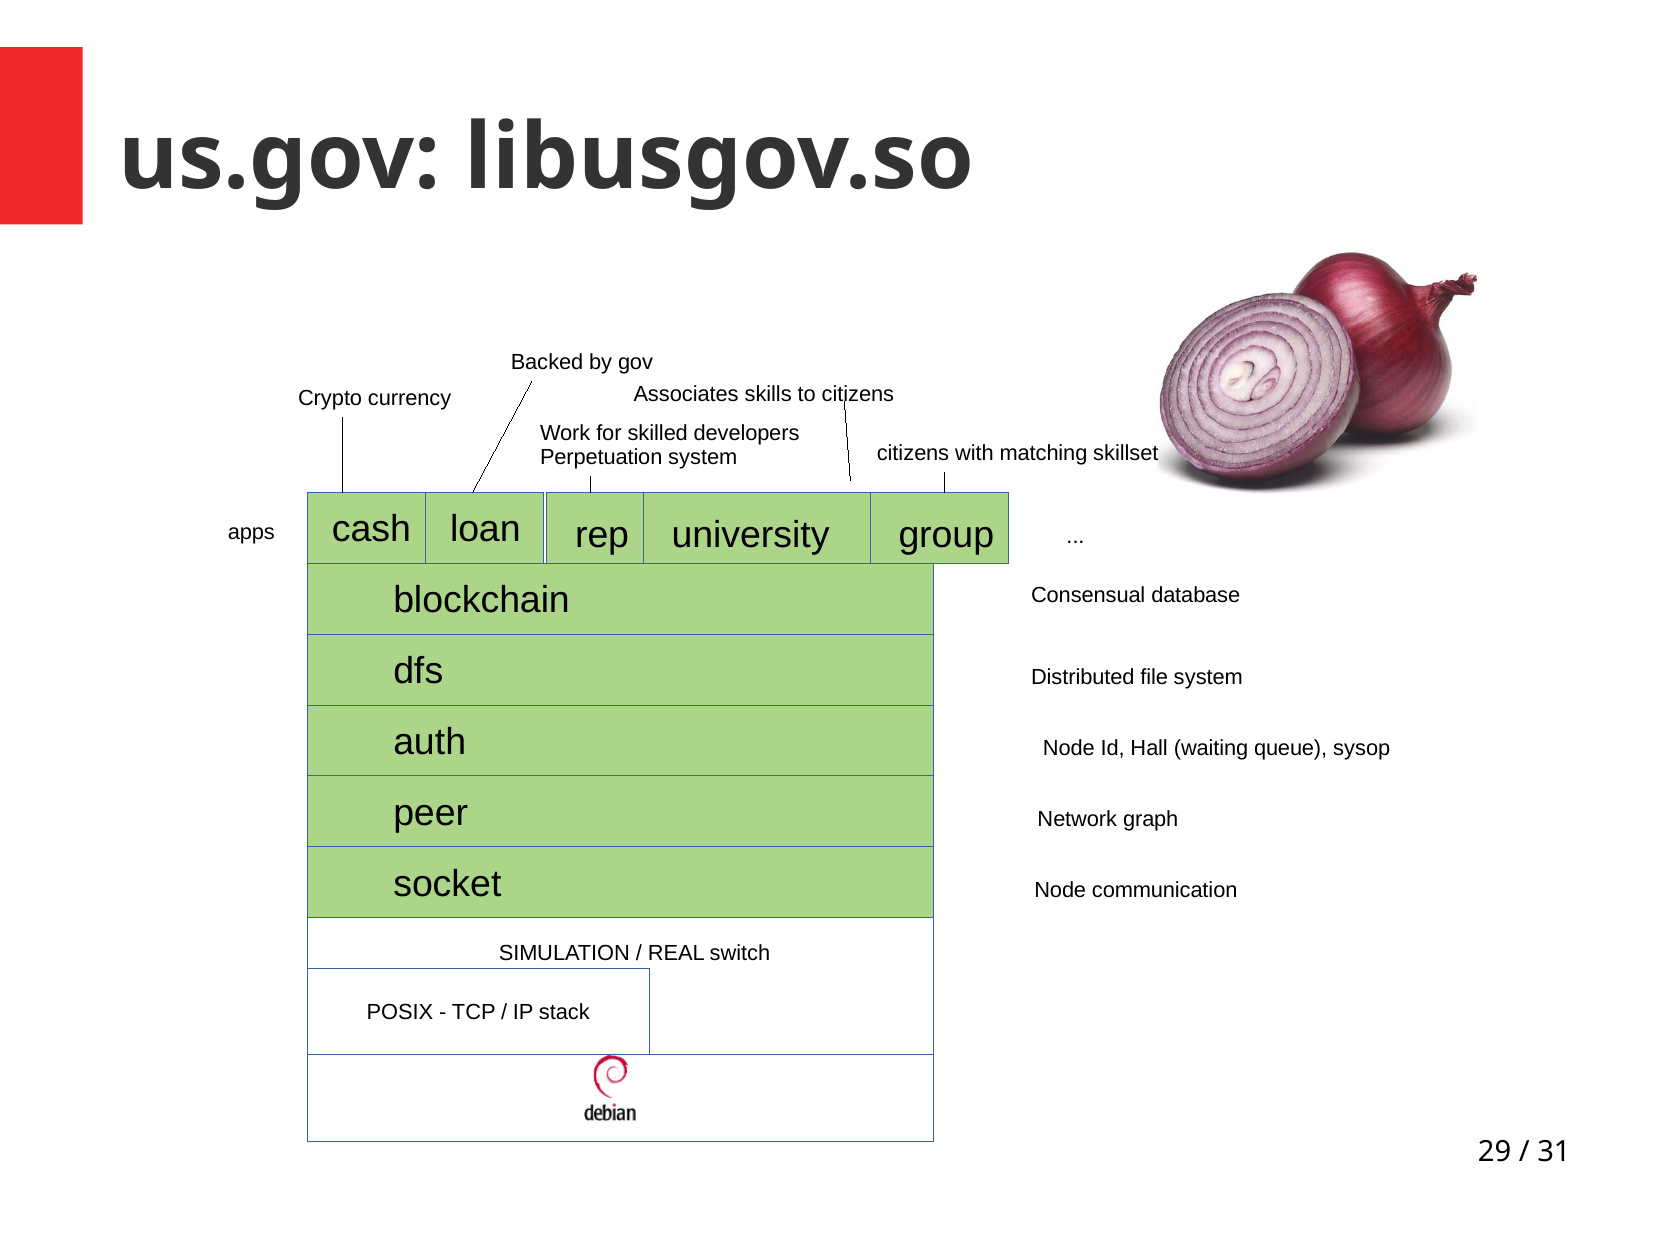

# us.gov: libusgov.so
Backed by gov
Associates skills to citizens
Crypto currency
Work for skilled developers
Perpetuation system
citizens with matching skillset
cash
loan
rep
university
university
group
apps
...
blockchain
blockchain
Consensual database
dfs
Distributed file system
auth
Node Id, Hall (waiting queue), sysop
peer
Network graph
socket
Node communication
SIMULATION / REAL switch
POSIX - TCP / IP stack
29